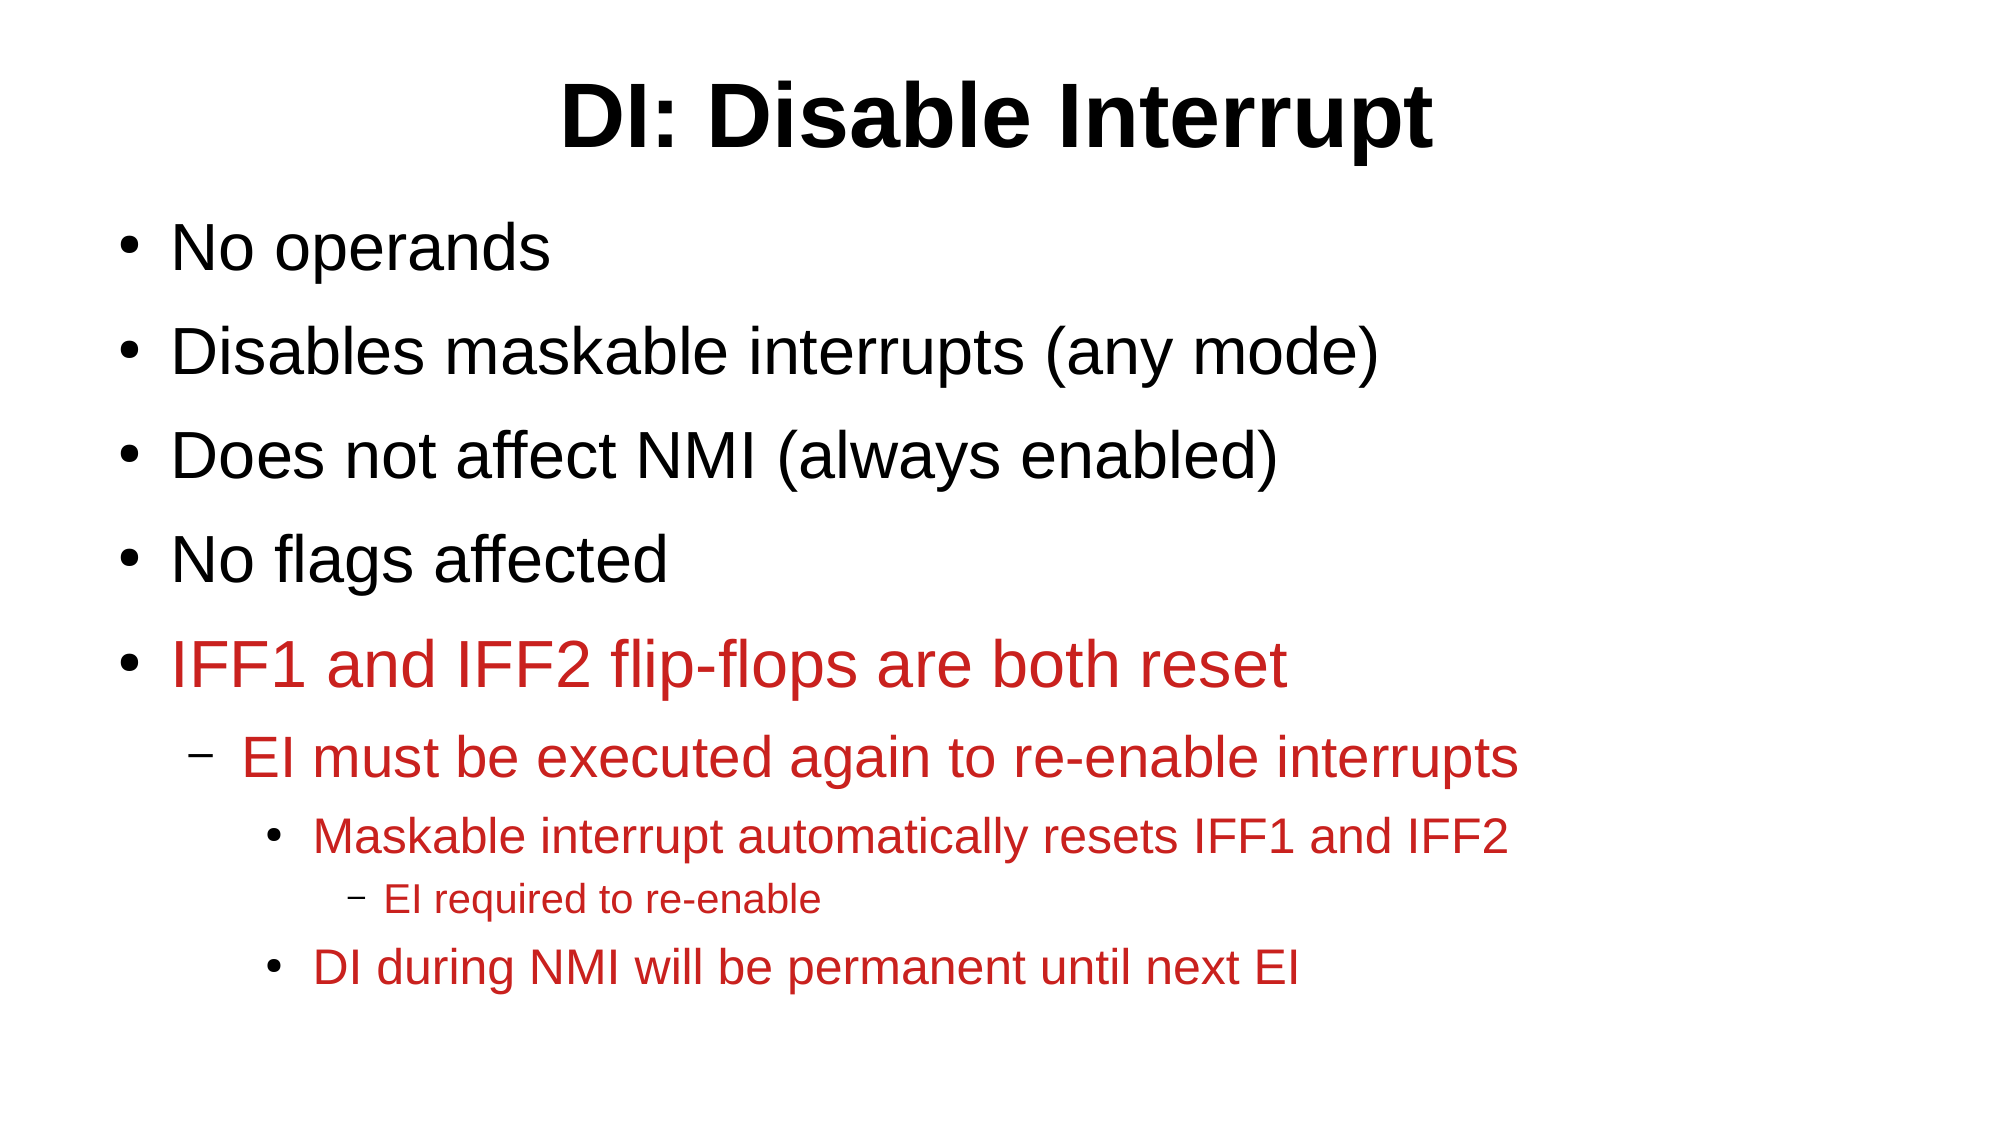

# DI: Disable Interrupt
No operands
Disables maskable interrupts (any mode)
Does not affect NMI (always enabled)
No flags affected
IFF1 and IFF2 flip-flops are both reset
EI must be executed again to re-enable interrupts
Maskable interrupt automatically resets IFF1 and IFF2
EI required to re-enable
DI during NMI will be permanent until next EI